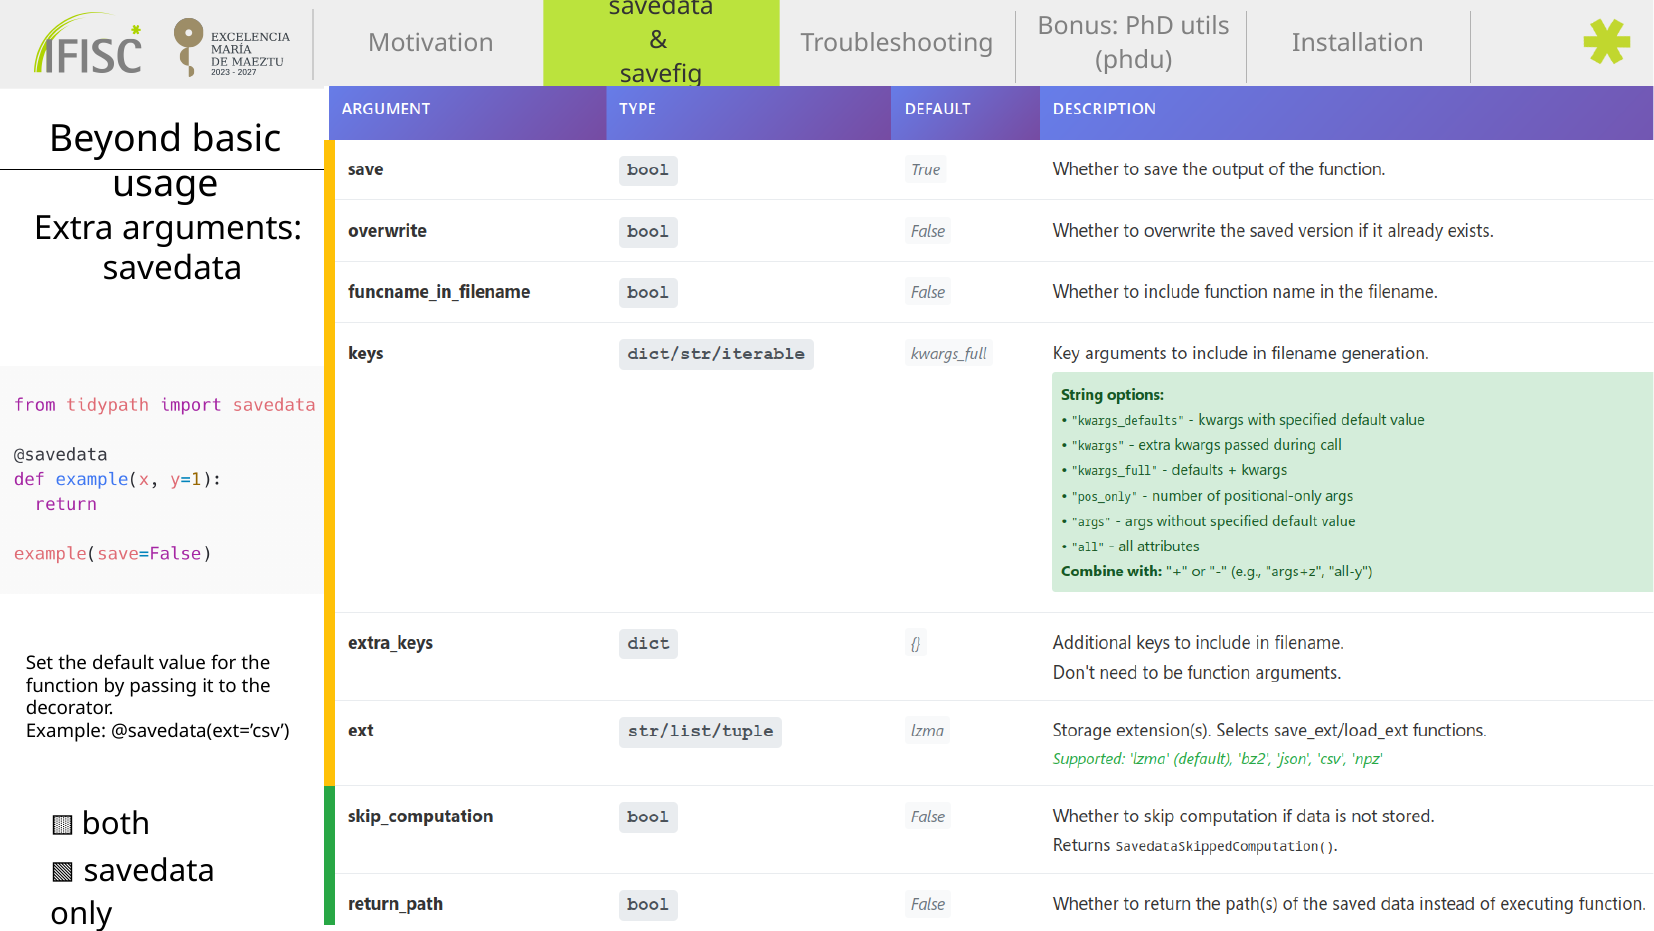

Troubleshooting
savedata
&
savefig
Motivation
Bonus: PhD utils (phdu)
Installation
Beyond basic usage
Extra arguments:
 savedata
Set the default value for the function by passing it to the decorator.
Example: @savedata(ext=’csv’)
🟨 both
🟩 savedata only